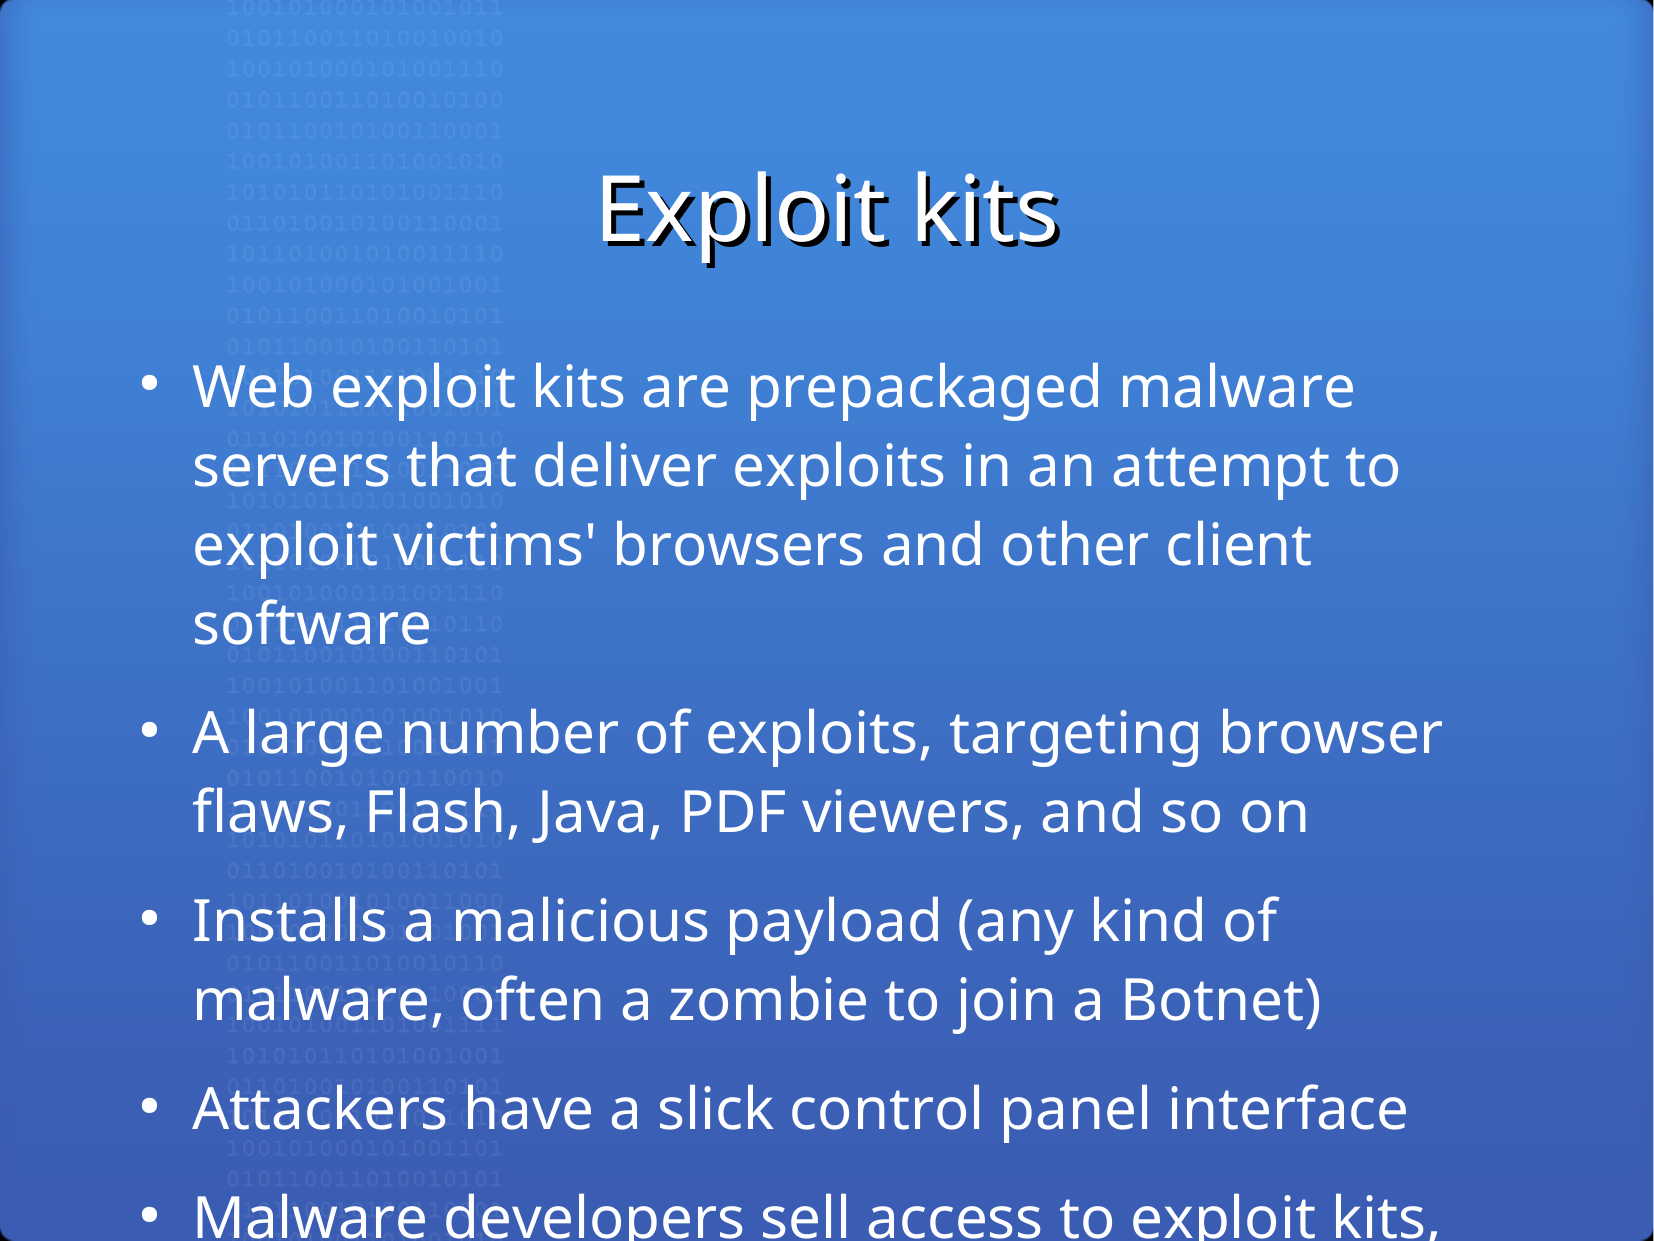

# Exploit kits
Web exploit kits are prepackaged malware servers that deliver exploits in an attempt to exploit victims' browsers and other client software
A large number of exploits, targeting browser flaws, Flash, Java, PDF viewers, and so on
Installs a malicious payload (any kind of malware, often a zombie to join a Botnet)
Attackers have a slick control panel interface
Malware developers sell access to exploit kits, including leases and hosting, and are even marketed to attackers